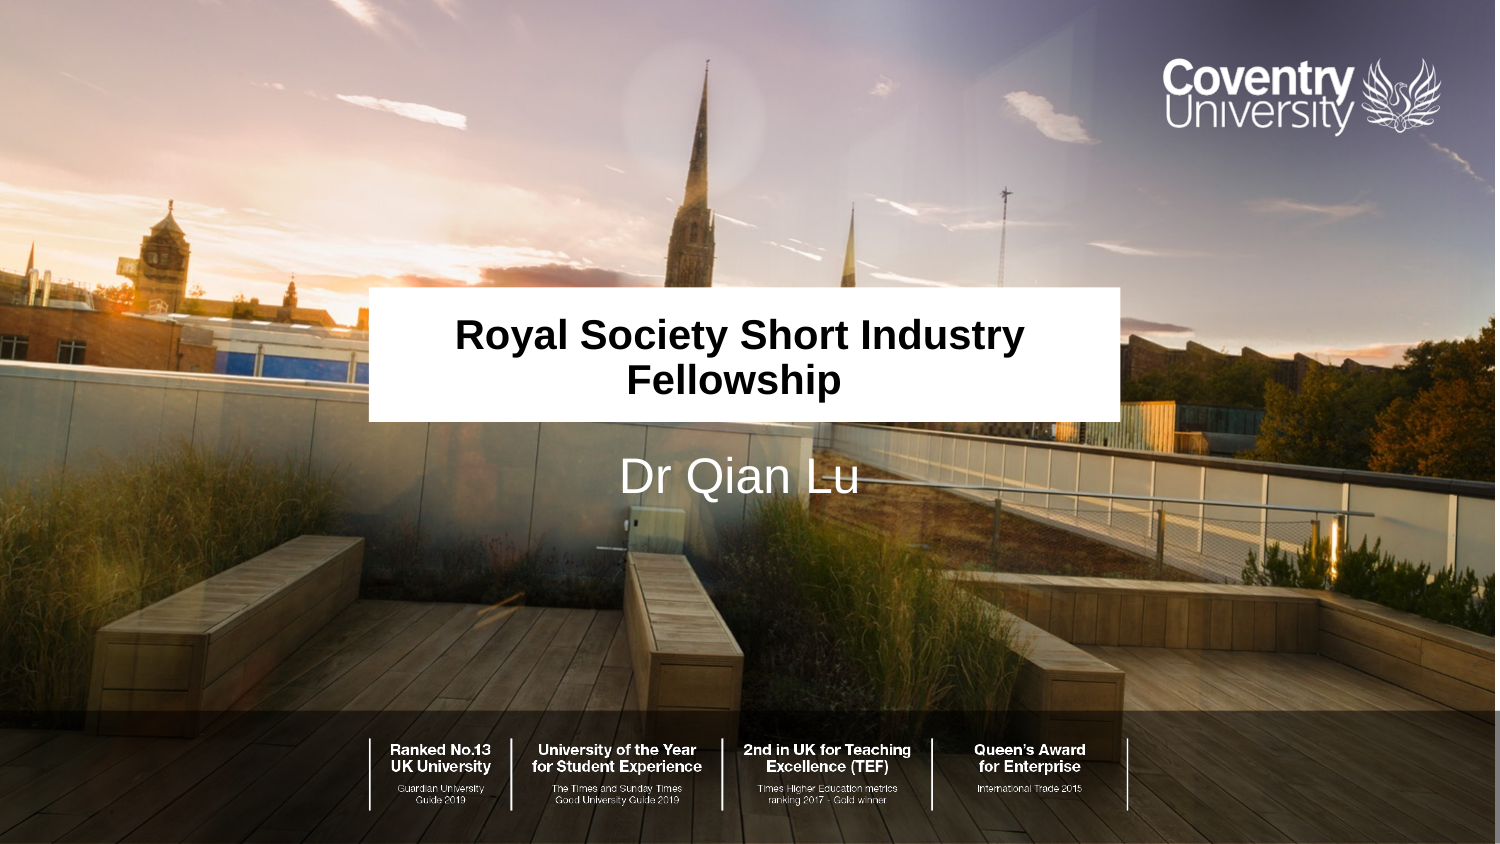

Royal Society Short Industry Fellowship
Dr Qian Lu